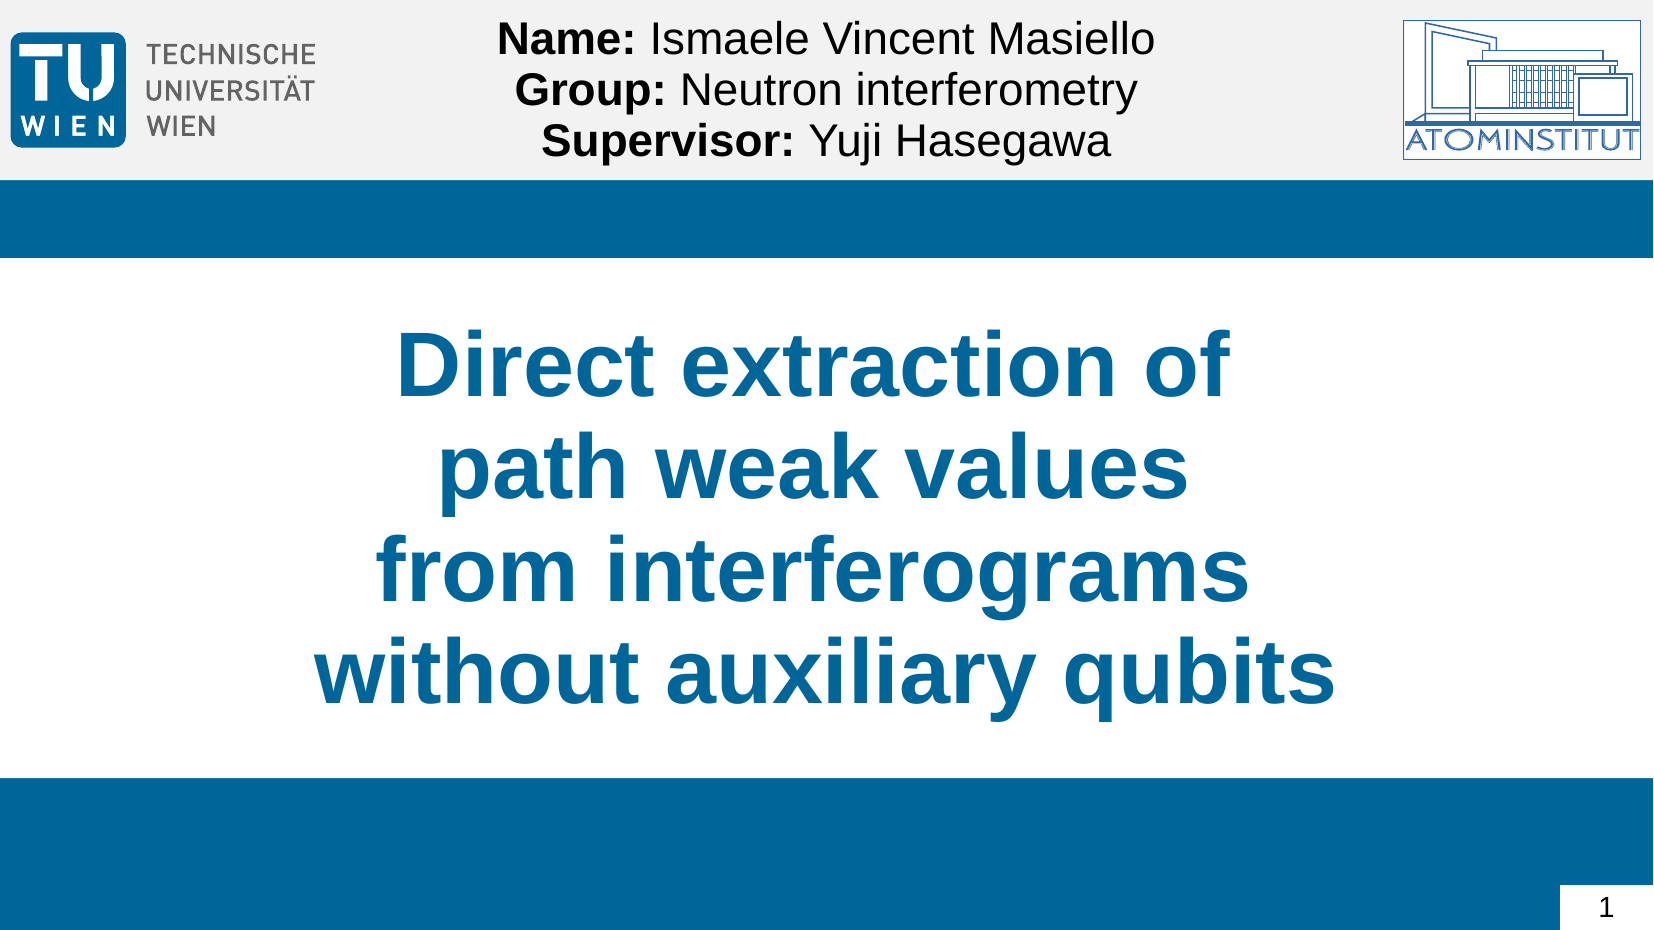

Name: Ismaele Vincent Masiello
Group: Neutron interferometry
Supervisor: Yuji Hasegawa
# Direct extraction of path weak values from interferograms without auxiliary qubits